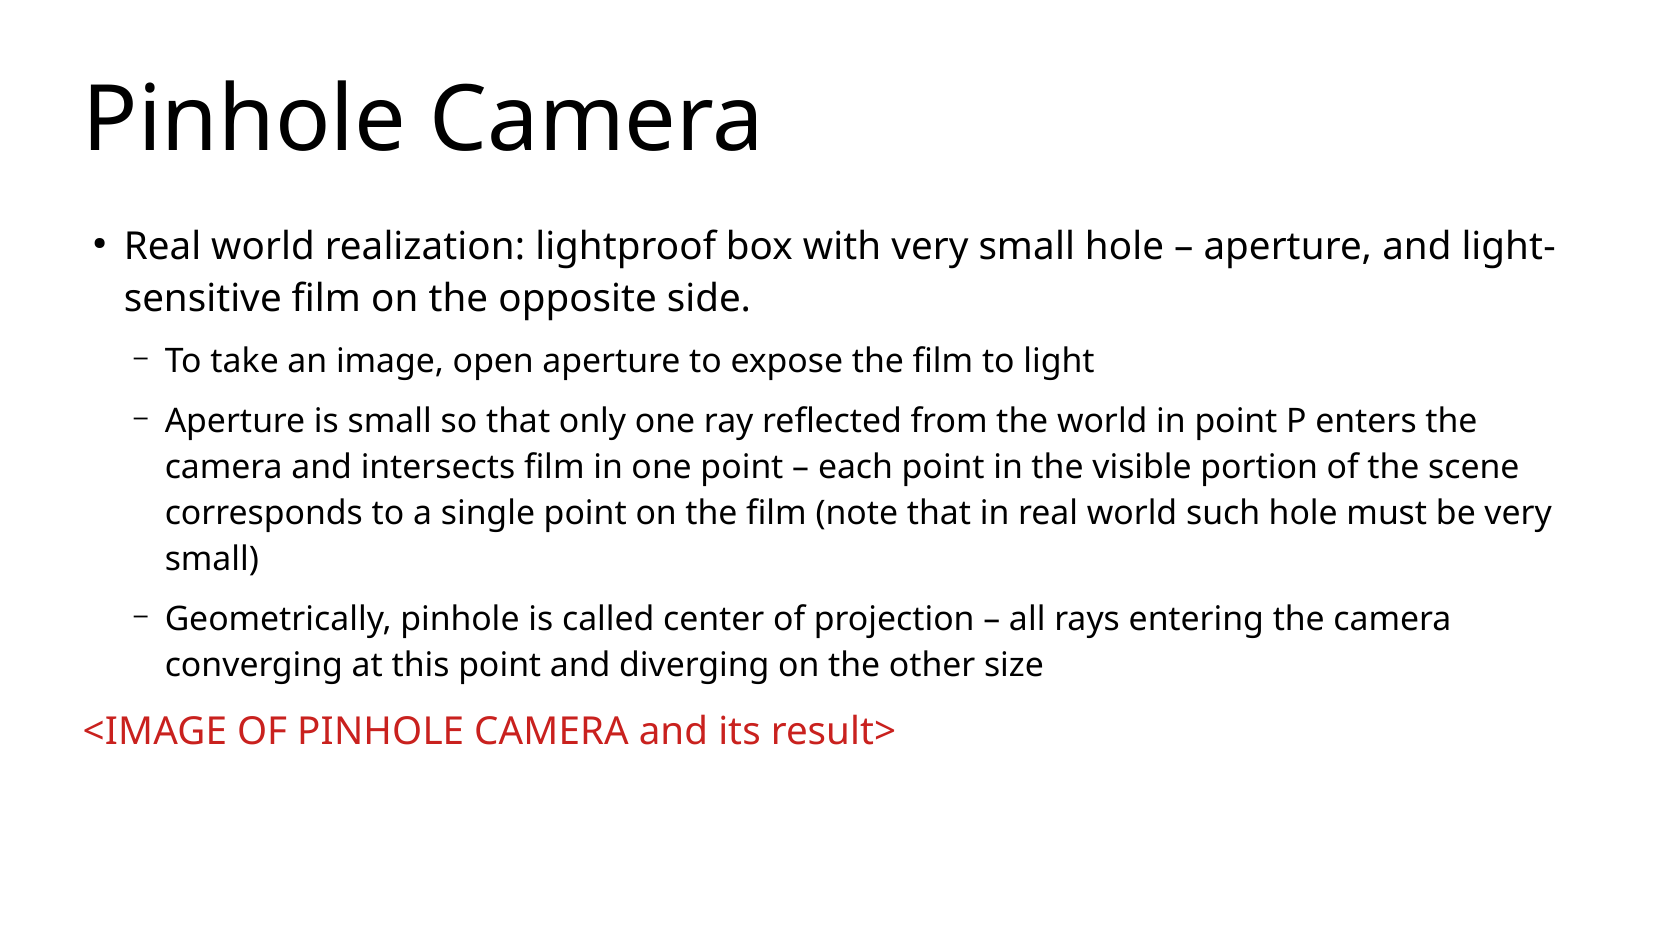

# Pinhole Camera
Real world realization: lightproof box with very small hole – aperture, and light-sensitive film on the opposite side.
To take an image, open aperture to expose the film to light
Aperture is small so that only one ray reflected from the world in point P enters the camera and intersects film in one point – each point in the visible portion of the scene corresponds to a single point on the film (note that in real world such hole must be very small)
Geometrically, pinhole is called center of projection – all rays entering the camera converging at this point and diverging on the other size
<IMAGE OF PINHOLE CAMERA and its result>